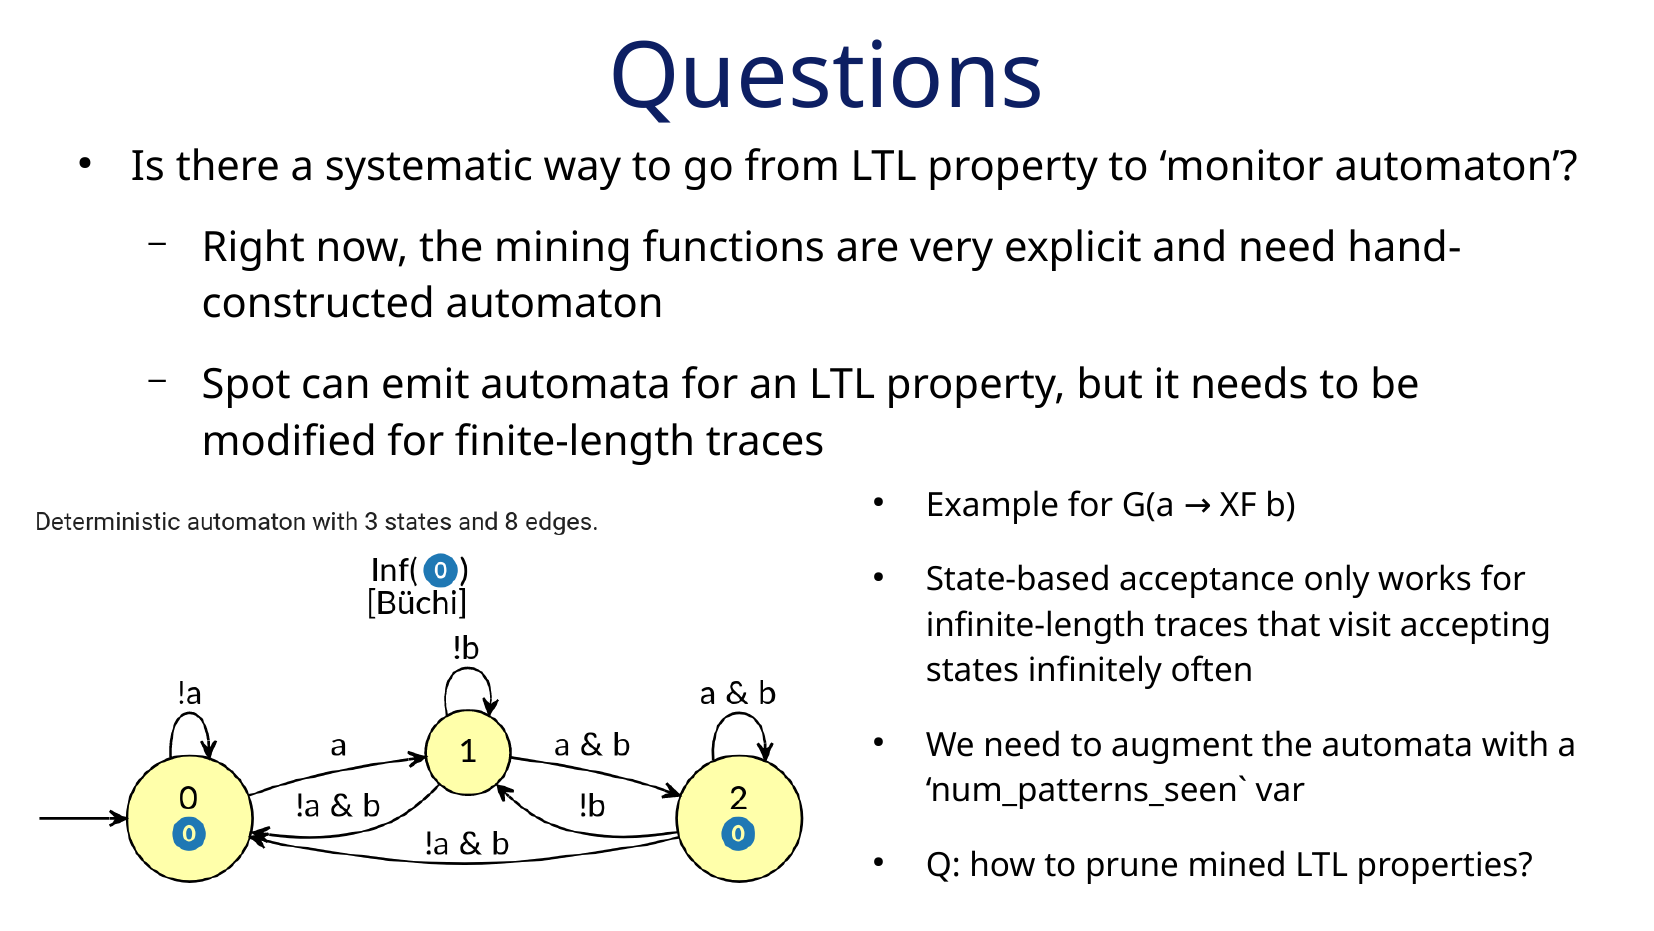

# Questions
Is there a systematic way to go from LTL property to ‘monitor automaton’?
Right now, the mining functions are very explicit and need hand-constructed automaton
Spot can emit automata for an LTL property, but it needs to be modified for finite-length traces
Example for G(a → XF b)
State-based acceptance only works for infinite-length traces that visit accepting states infinitely often
We need to augment the automata with a ‘num_patterns_seen` var
Q: how to prune mined LTL properties?